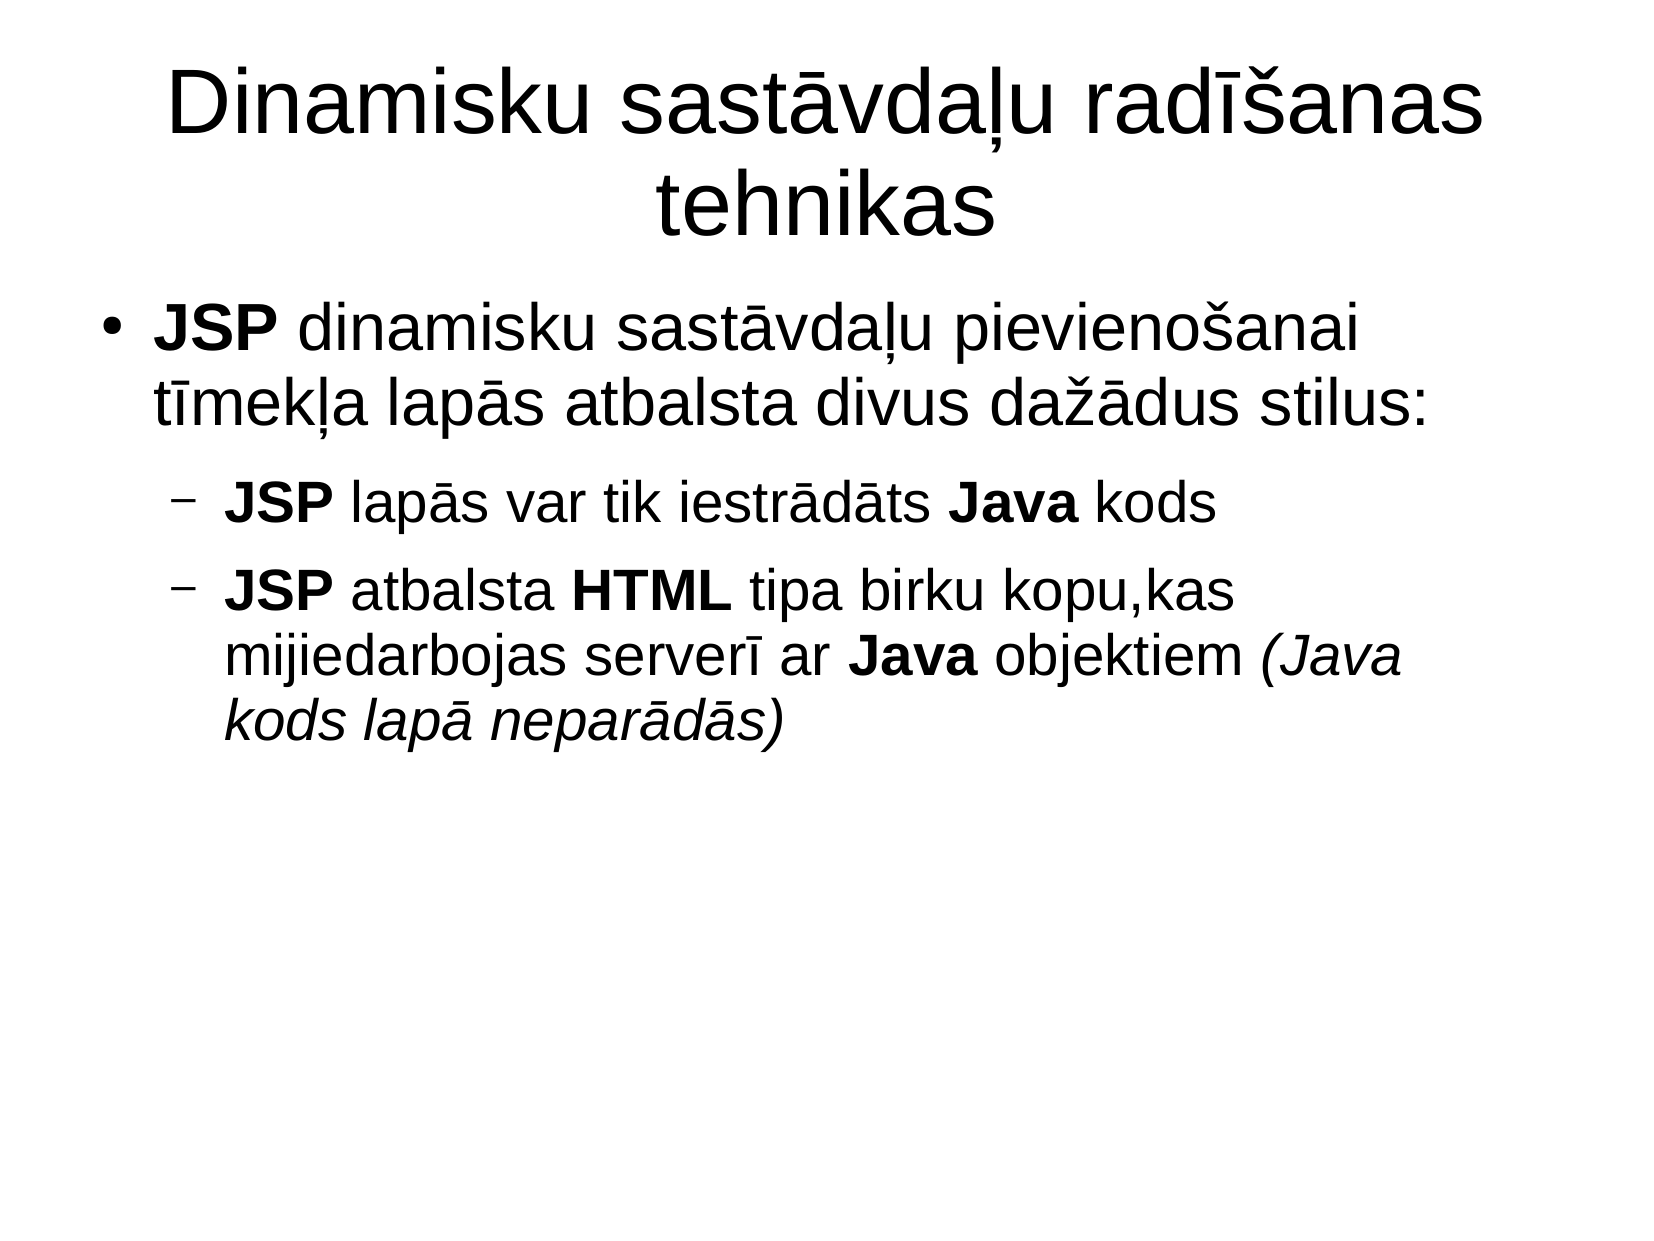

# Dinamisku sastāvdaļu radīšanas tehnikas
JSP dinamisku sastāvdaļu pievienošanai tīmekļa lapās atbalsta divus dažādus stilus:
JSP lapās var tik iestrādāts Java kods
JSP atbalsta HTML tipa birku kopu,kas mijiedarbojas serverī ar Java objektiem (Java kods lapā neparādās)